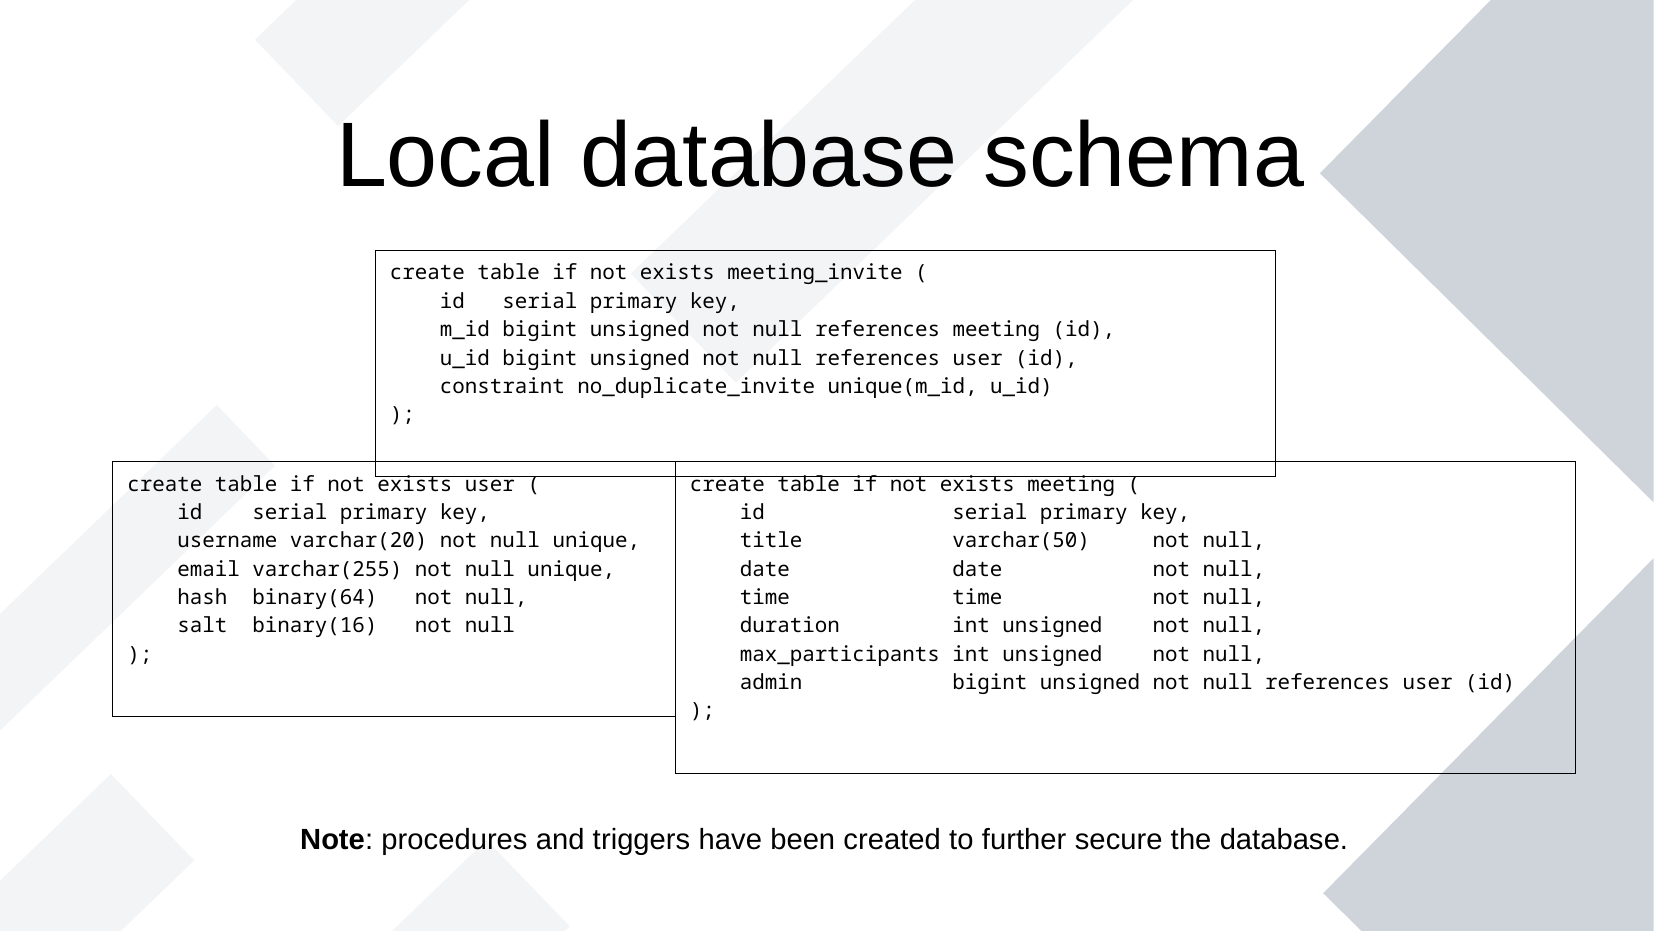

# Local database schema
create table if not exists meeting_invite (
 id serial primary key,
 m_id bigint unsigned not null references meeting (id),
 u_id bigint unsigned not null references user (id),
 constraint no_duplicate_invite unique(m_id, u_id)
);
create table if not exists user (
 id serial primary key,
 username varchar(20) not null unique,
 email varchar(255) not null unique,
 hash binary(64) not null,
 salt binary(16) not null
);
create table if not exists meeting (
 id serial primary key,
 title varchar(50) not null,
 date date not null,
 time time not null,
 duration int unsigned not null,
 max_participants int unsigned not null,
 admin bigint unsigned not null references user (id)
);
Note: procedures and triggers have been created to further secure the database.